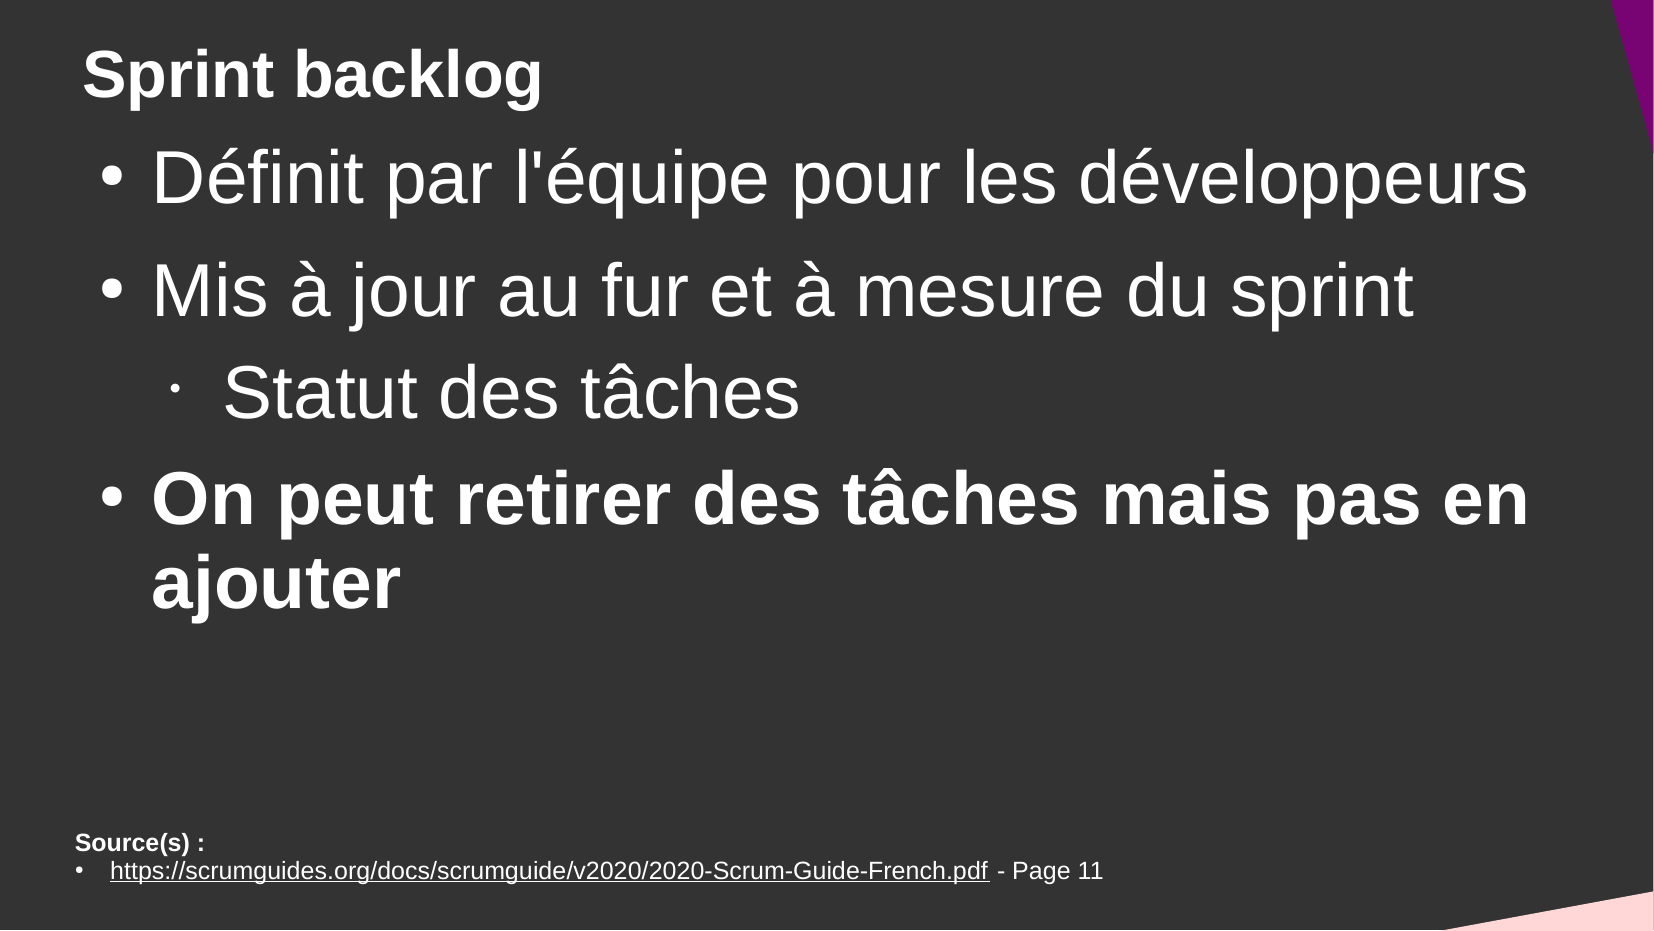

# Sprint backlog
Définit par l'équipe pour les développeurs
Mis à jour au fur et à mesure du sprint
Statut des tâches
On peut retirer des tâches mais pas en ajouter
Source(s) :
https://scrumguides.org/docs/scrumguide/v2020/2020-Scrum-Guide-French.pdf - Page 11